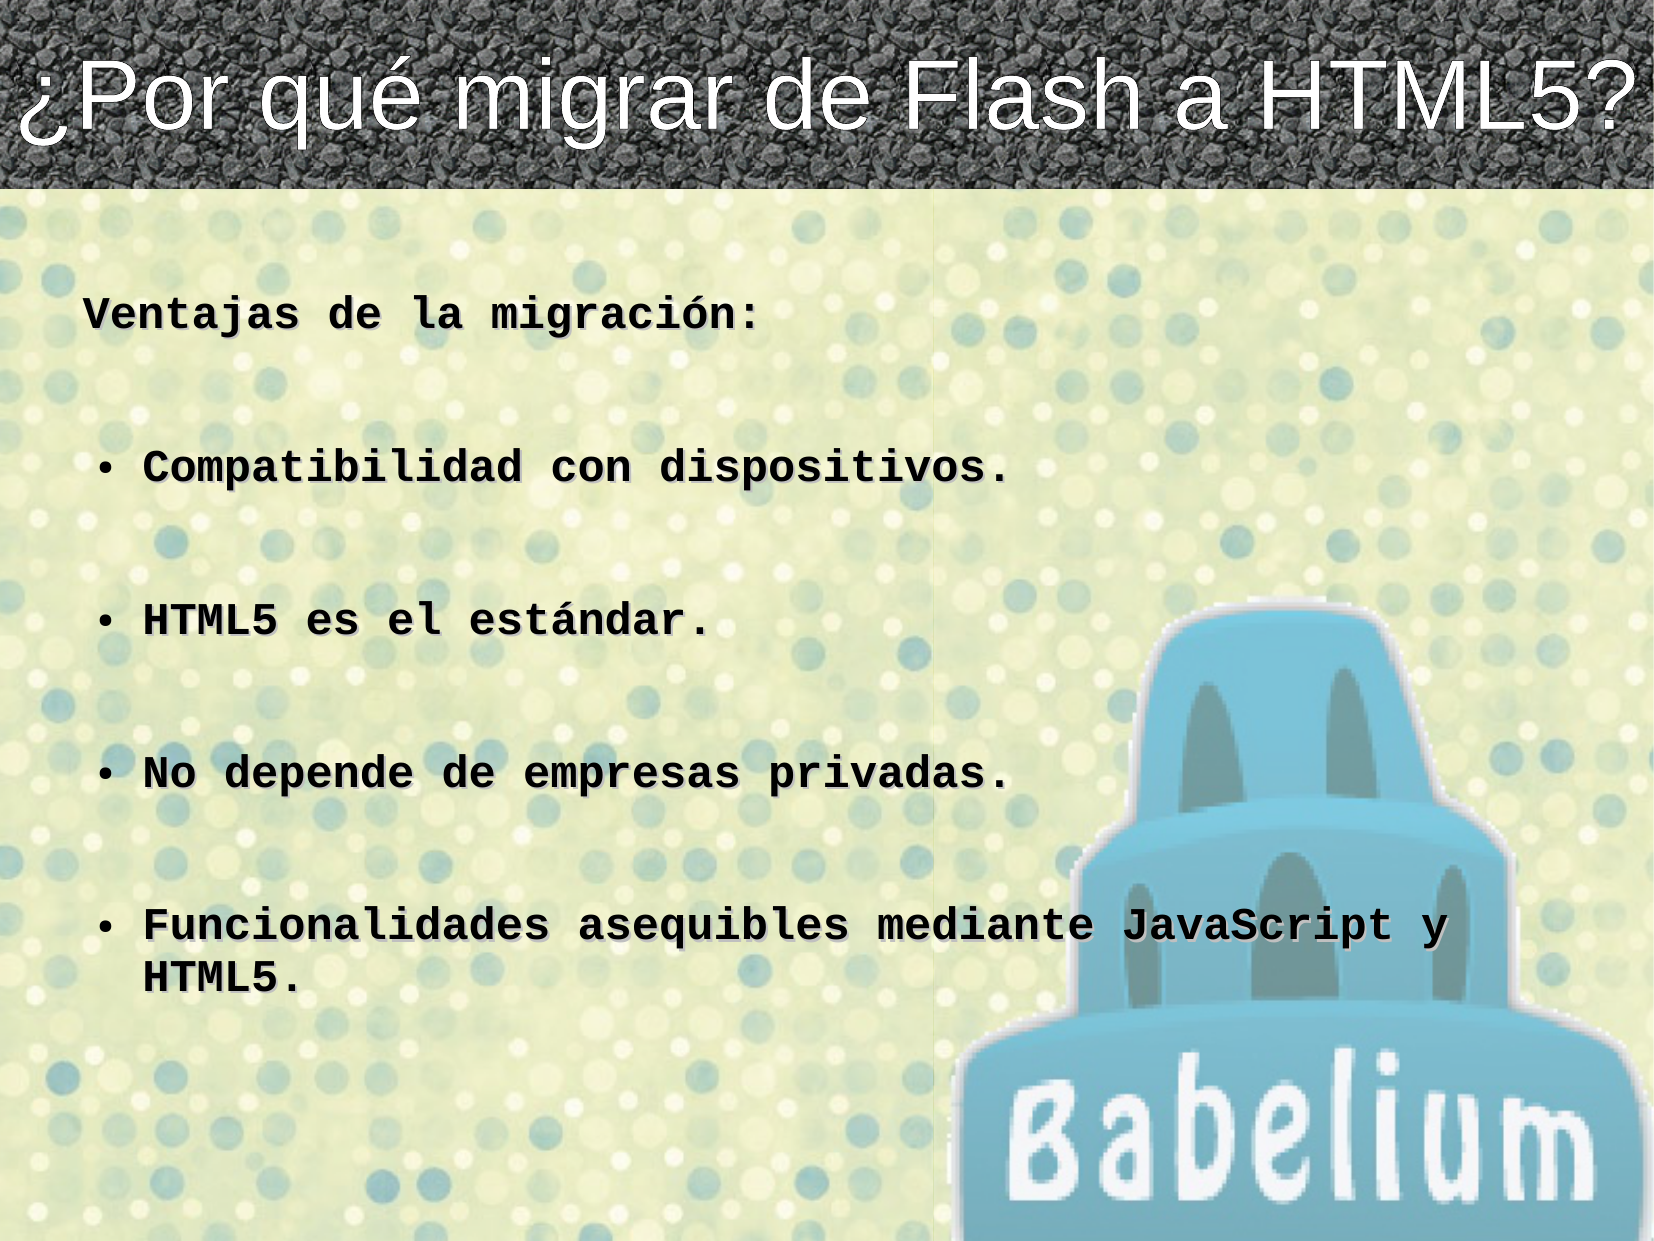

# ¿Por qué migrar de Flash a HTML5?
Ventajas de la migración:
Compatibilidad con dispositivos.
HTML5 es el estándar.
No depende de empresas privadas.
Funcionalidades asequibles mediante JavaScript y HTML5.